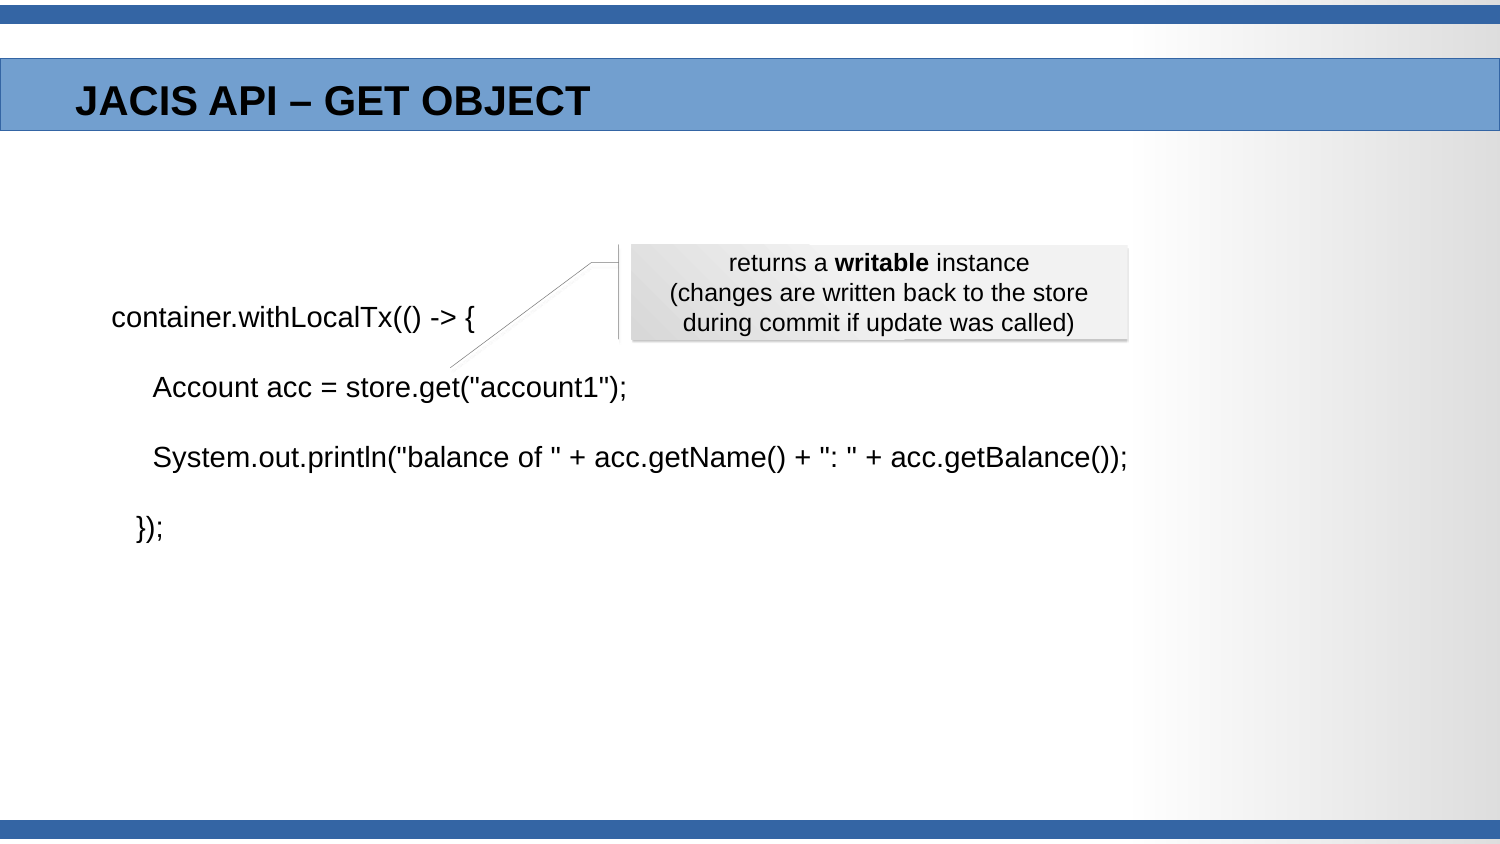

# JACIS API – get object
 container.withLocalTx(() -> {
 Account acc = store.get("account1");
 System.out.println("balance of " + acc.getName() + ": " + acc.getBalance());
 });
returns a writable instance
(changes are written back to the store during commit if update was called)